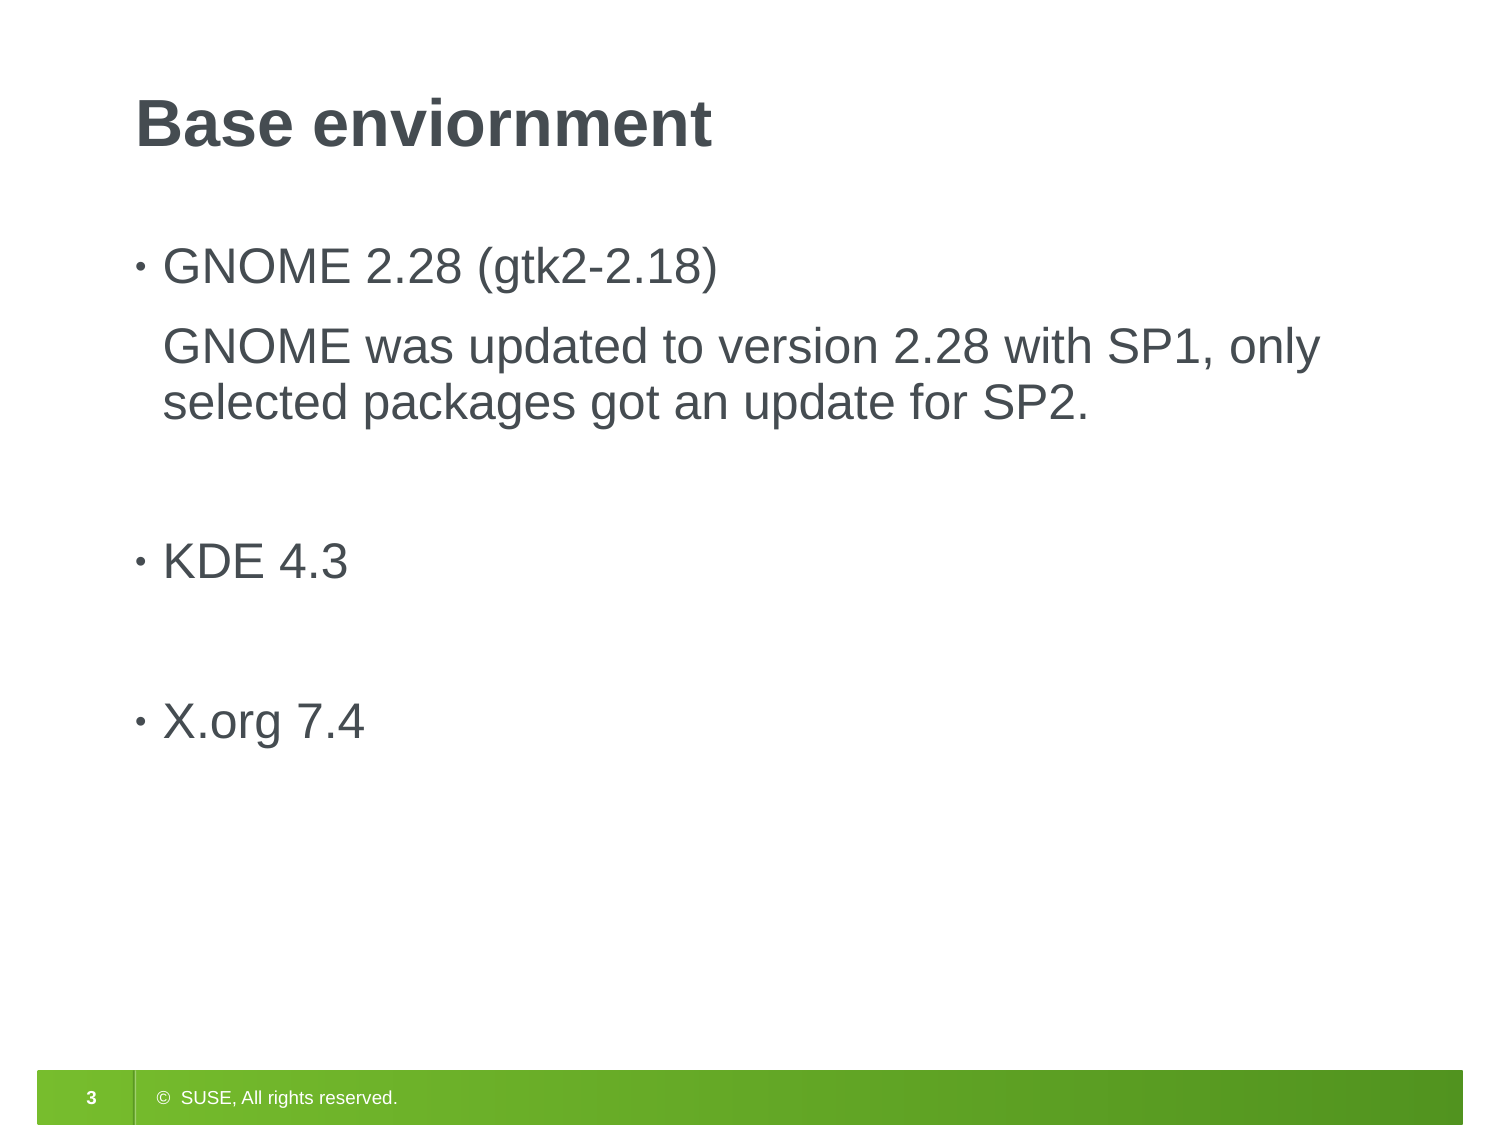

# Base enviornment
GNOME 2.28 (gtk2-2.18)
GNOME was updated to version 2.28 with SP1, only selected packages got an update for SP2.
KDE 4.3
X.org 7.4